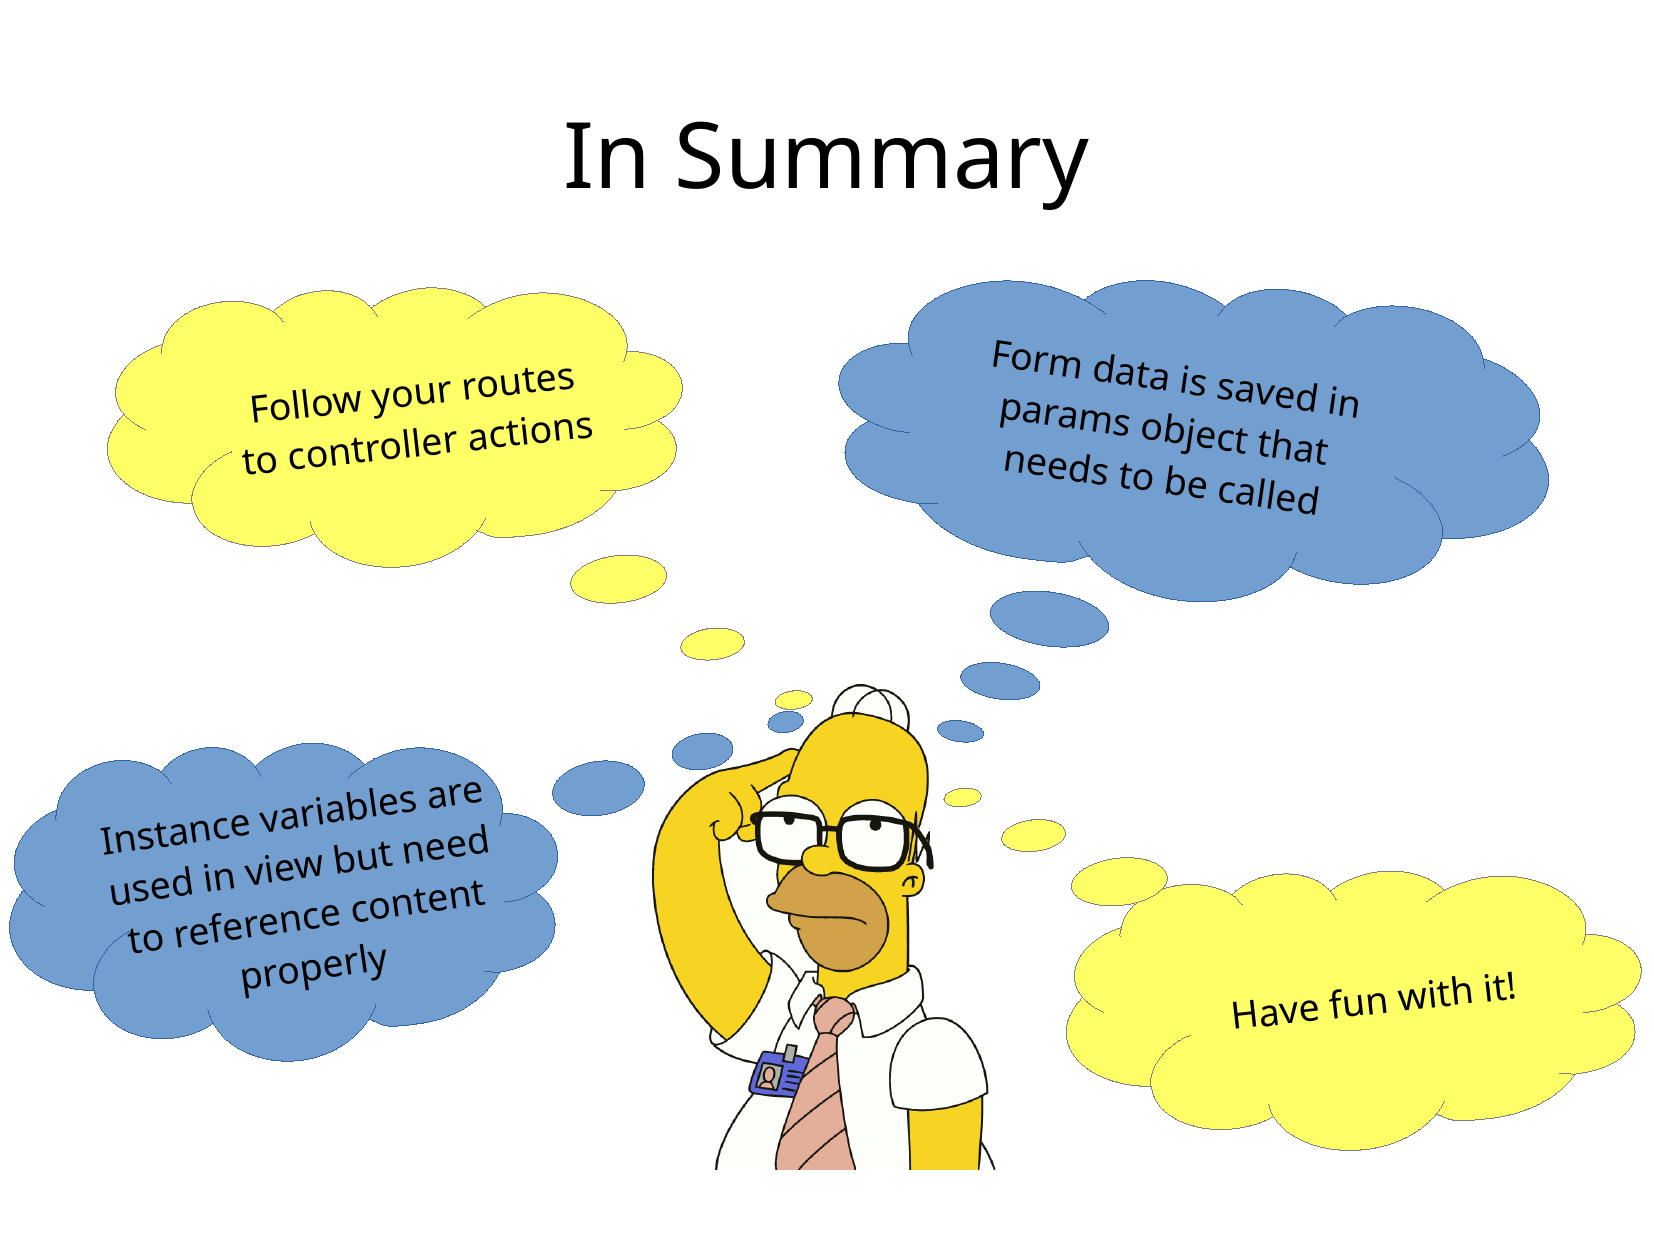

# In Summary
Form data is saved in
params object that
needs to be called
Follow your routes
to controller actions
Instance variables are
used in view but need
to reference content
properly
Have fun with it!